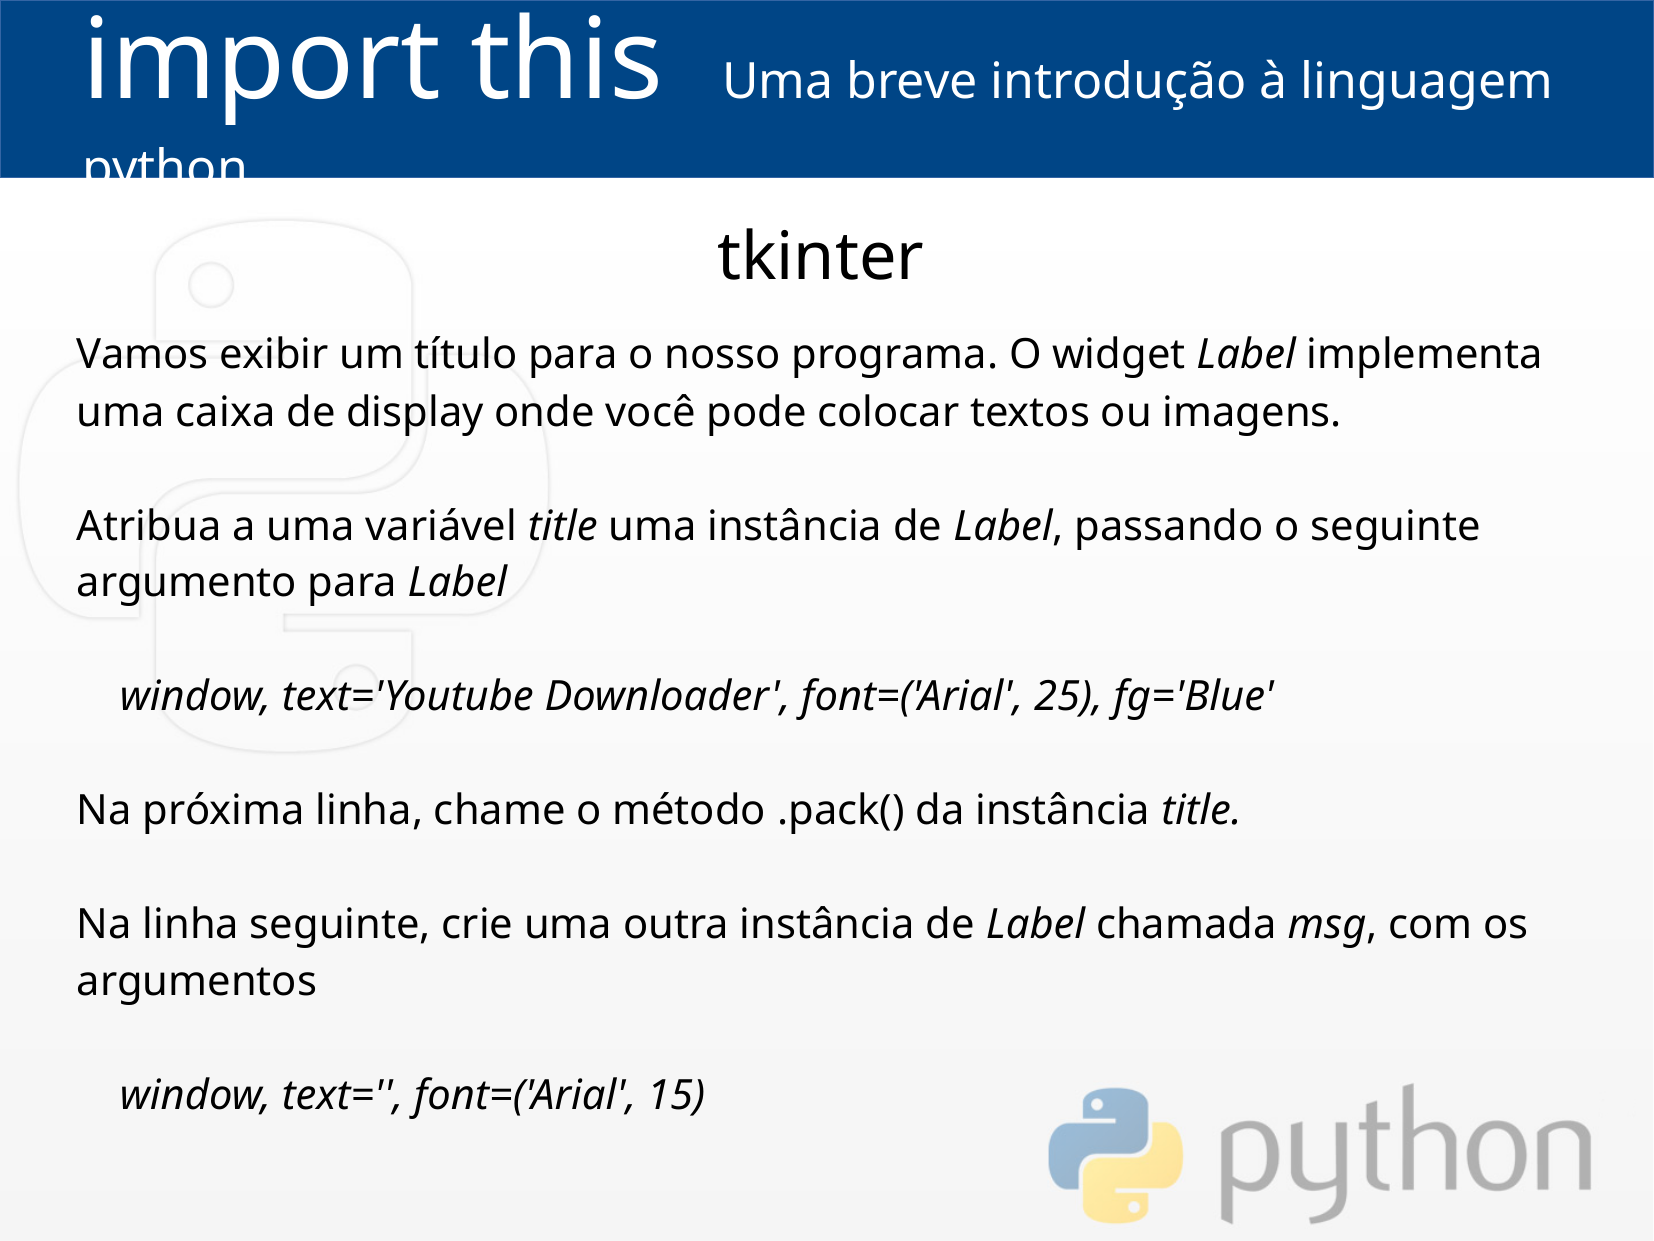

import this Uma breve introdução à linguagem python
tkinter
# Vamos exibir um título para o nosso programa. O widget Label implementa uma caixa de display onde você pode colocar textos ou imagens.
Atribua a uma variável title uma instância de Label, passando o seguinte argumento para Label
 window, text='Youtube Downloader', font=('Arial', 25), fg='Blue'
Na próxima linha, chame o método .pack() da instância title.
Na linha seguinte, crie uma outra instância de Label chamada msg, com os argumentos
 window, text='', font=('Arial', 15)